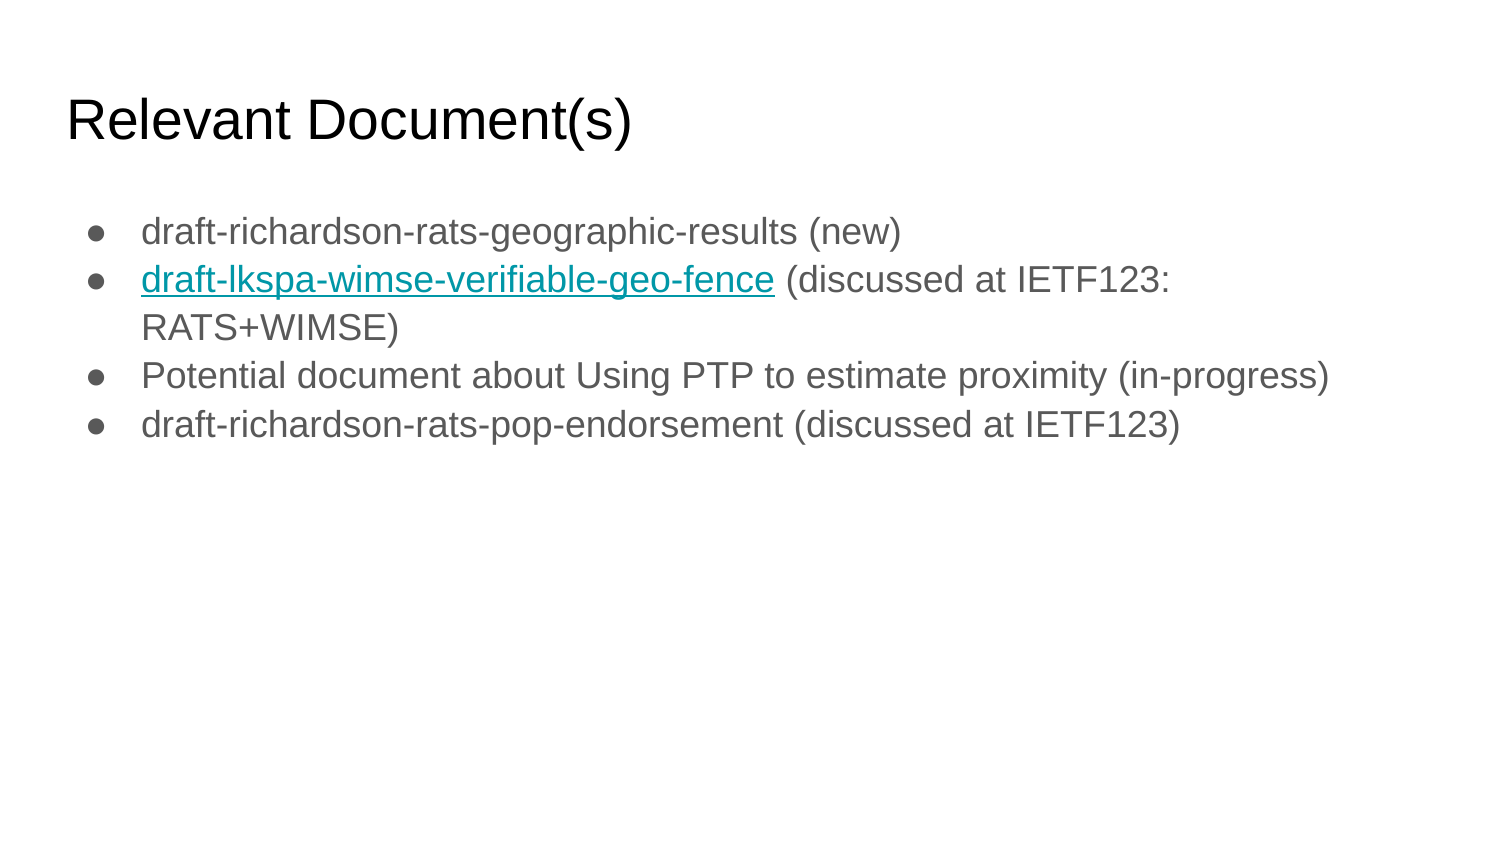

# Relevant Document(s)
draft-richardson-rats-geographic-results (new)
draft-lkspa-wimse-verifiable-geo-fence (discussed at IETF123: RATS+WIMSE)
Potential document about Using PTP to estimate proximity (in-progress)
draft-richardson-rats-pop-endorsement (discussed at IETF123)